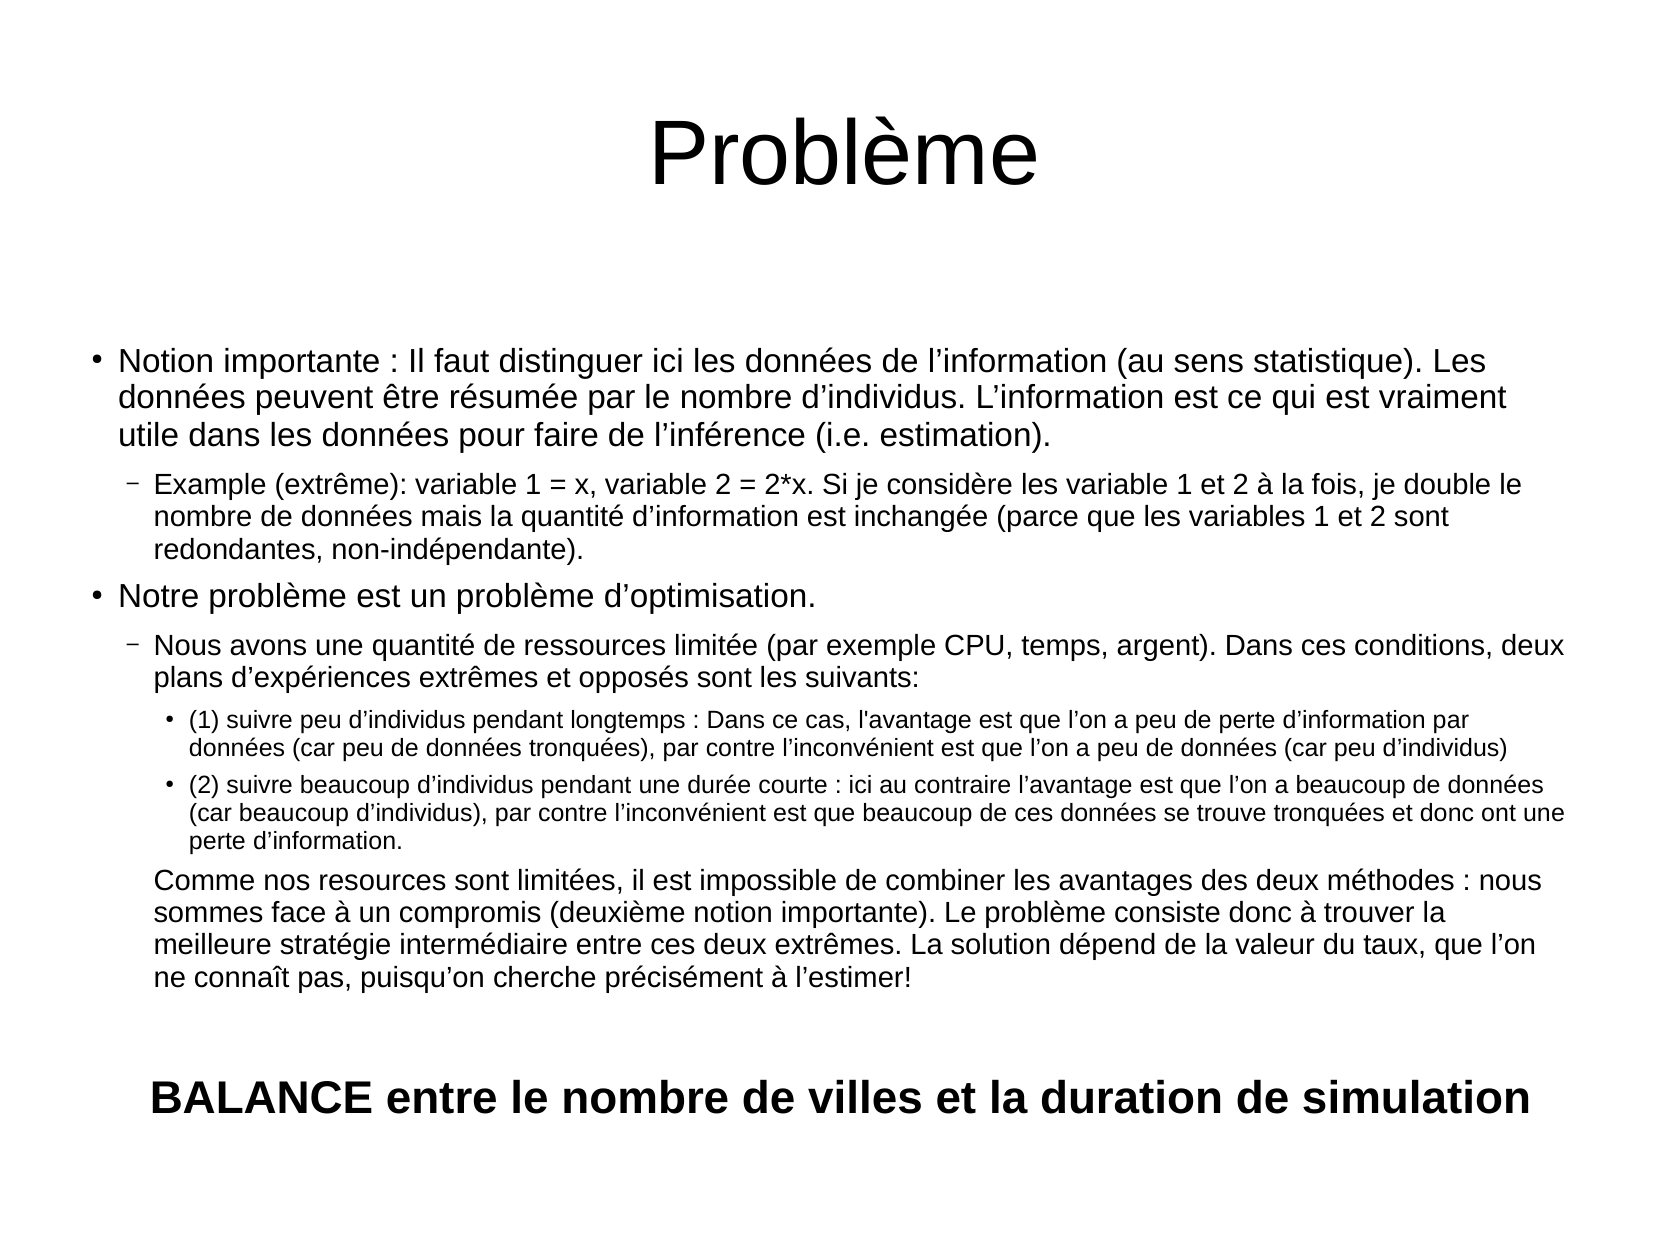

# Problème
Notion importante : Il faut distinguer ici les données de l’information (au sens statistique). Les données peuvent être résumée par le nombre d’individus. L’information est ce qui est vraiment utile dans les données pour faire de l’inférence (i.e. estimation).
Example (extrême): variable 1 = x, variable 2 = 2*x. Si je considère les variable 1 et 2 à la fois, je double le nombre de données mais la quantité d’information est inchangée (parce que les variables 1 et 2 sont redondantes, non-indépendante).
Notre problème est un problème d’optimisation.
Nous avons une quantité de ressources limitée (par exemple CPU, temps, argent). Dans ces conditions, deux plans d’expériences extrêmes et opposés sont les suivants:
(1) suivre peu d’individus pendant longtemps : Dans ce cas, l'avantage est que l’on a peu de perte d’information par données (car peu de données tronquées), par contre l’inconvénient est que l’on a peu de données (car peu d’individus)
(2) suivre beaucoup d’individus pendant une durée courte : ici au contraire l’avantage est que l’on a beaucoup de données (car beaucoup d’individus), par contre l’inconvénient est que beaucoup de ces données se trouve tronquées et donc ont une perte d’information.
Comme nos resources sont limitées, il est impossible de combiner les avantages des deux méthodes : nous sommes face à un compromis (deuxième notion importante). Le problème consiste donc à trouver la meilleure stratégie intermédiaire entre ces deux extrêmes. La solution dépend de la valeur du taux, que l’on ne connaît pas, puisqu’on cherche précisément à l’estimer!
BALANCE entre le nombre de villes et la duration de simulation